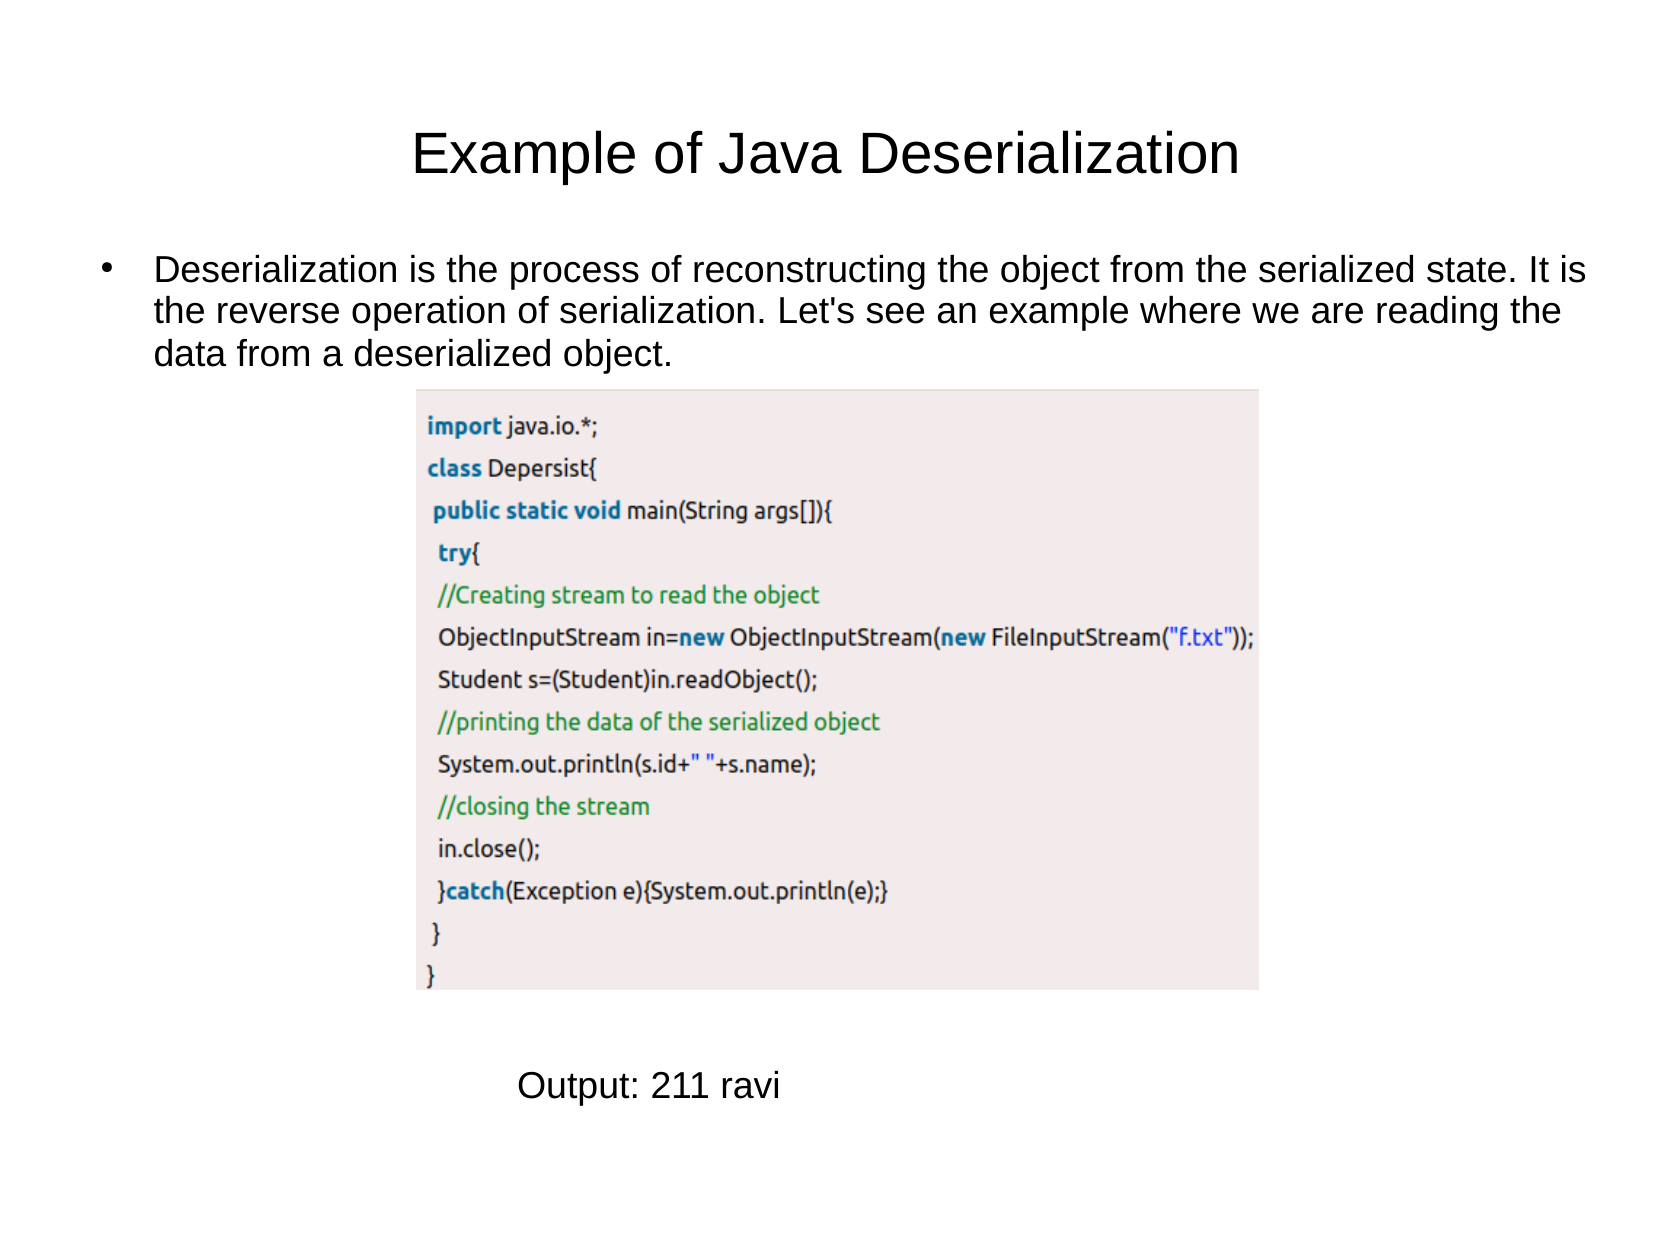

# Example of Java Deserialization
Deserialization is the process of reconstructing the object from the serialized state. It is the reverse operation of serialization. Let's see an example where we are reading the data from a deserialized object.
Output: 211 ravi